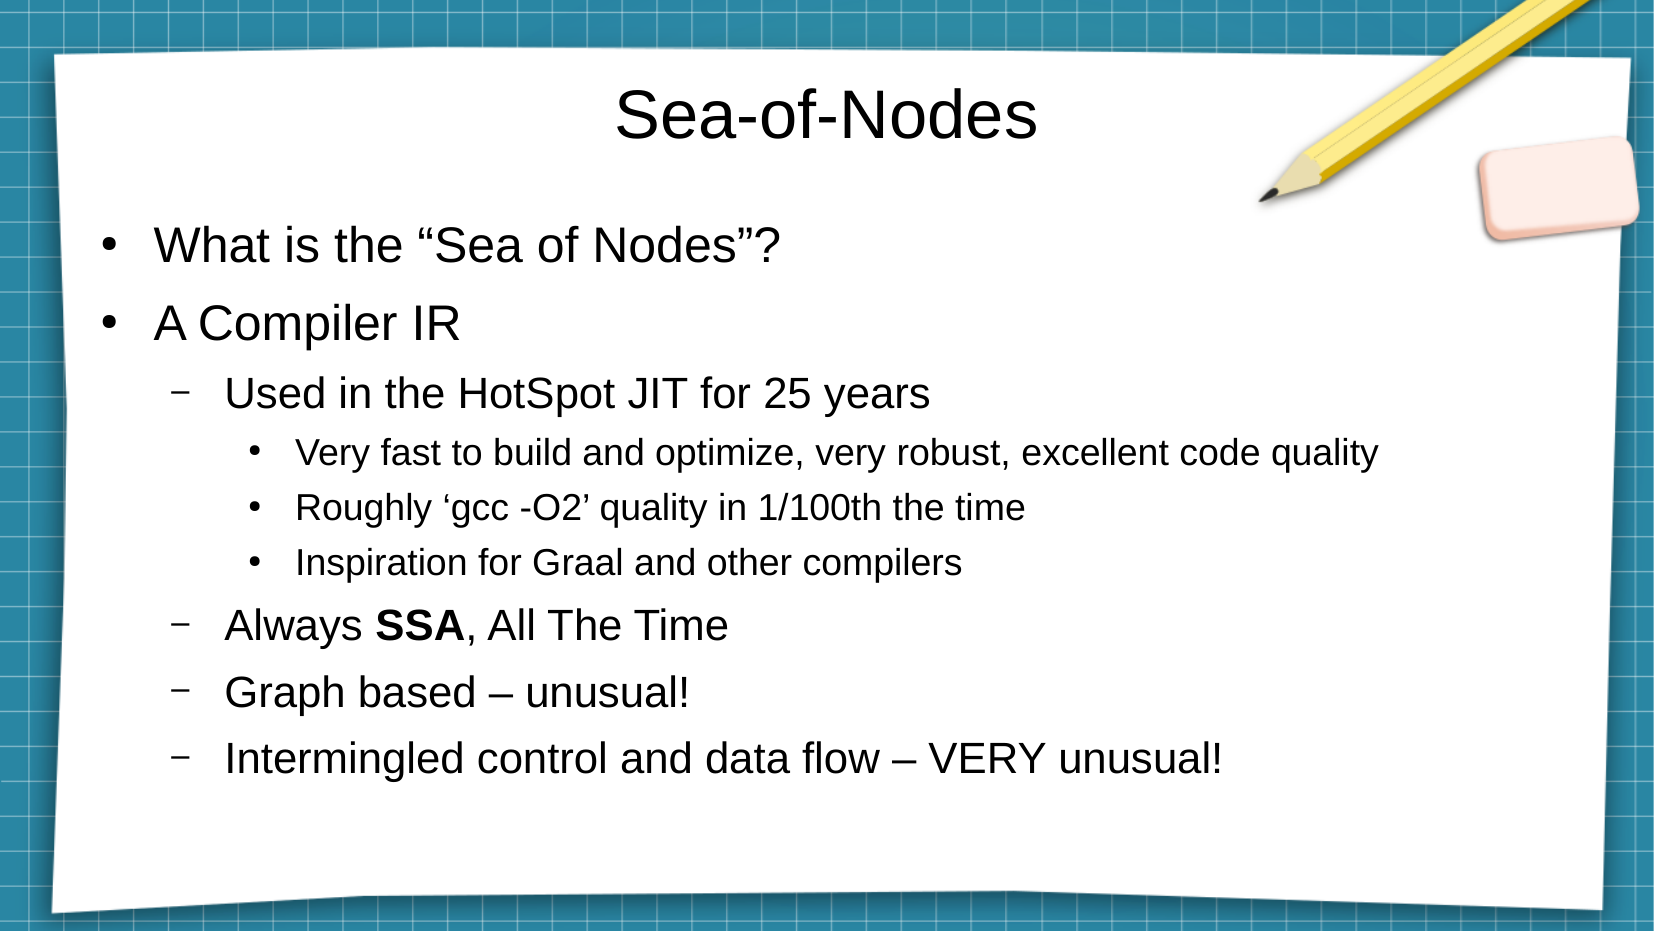

# Sea-of-Nodes
What is the “Sea of Nodes”?
A Compiler IR
Used in the HotSpot JIT for 25 years
Very fast to build and optimize, very robust, excellent code quality
Roughly ‘gcc -O2’ quality in 1/100th the time
Inspiration for Graal and other compilers
Always SSA, All The Time
Graph based – unusual!
Intermingled control and data flow – VERY unusual!